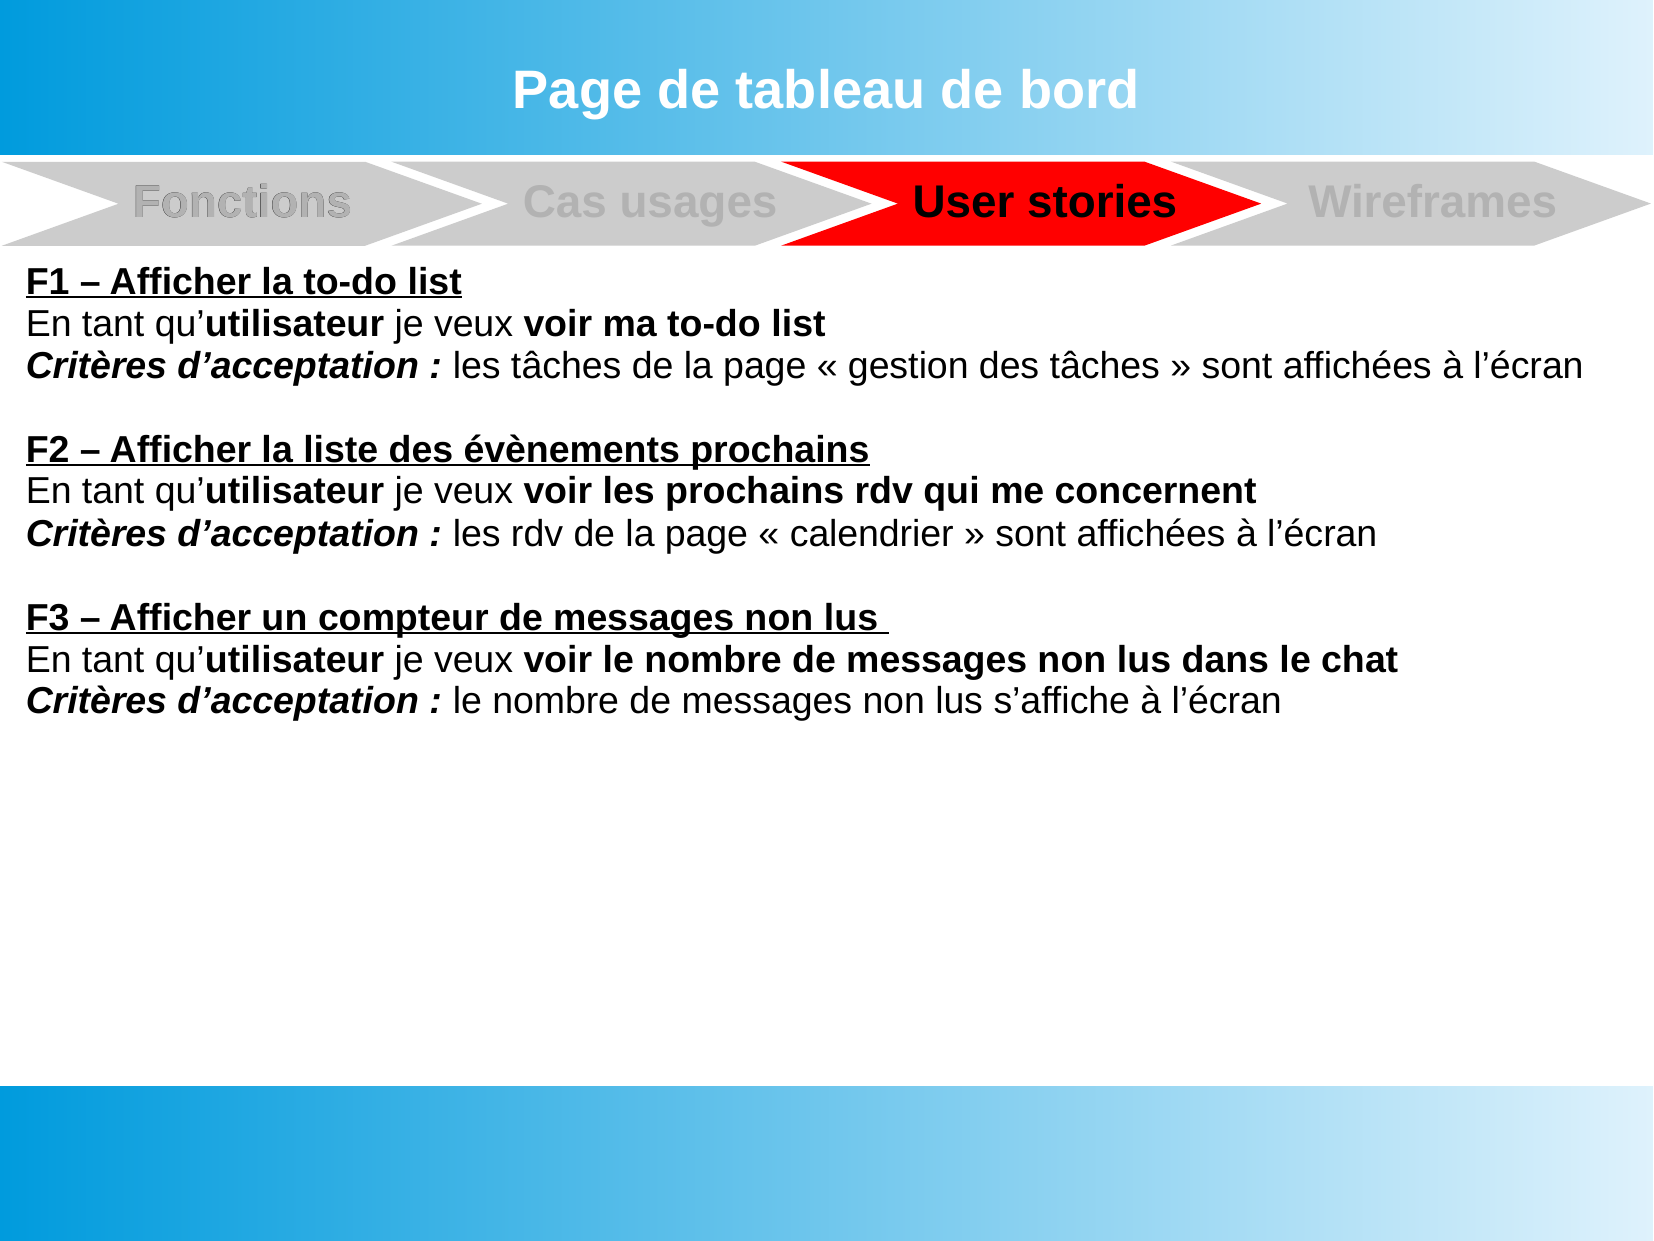

# Page de tableau de bord
Fonctions
Fonctions
Cas usages
User stories
Wireframes
F1 – Afficher la to-do list
En tant qu’utilisateur je veux voir ma to-do list
Critères d’acceptation : les tâches de la page « gestion des tâches » sont affichées à l’écran
F2 – Afficher la liste des évènements prochains
En tant qu’utilisateur je veux voir les prochains rdv qui me concernent
Critères d’acceptation : les rdv de la page « calendrier » sont affichées à l’écran
F3 – Afficher un compteur de messages non lus
En tant qu’utilisateur je veux voir le nombre de messages non lus dans le chat
Critères d’acceptation : le nombre de messages non lus s’affiche à l’écran